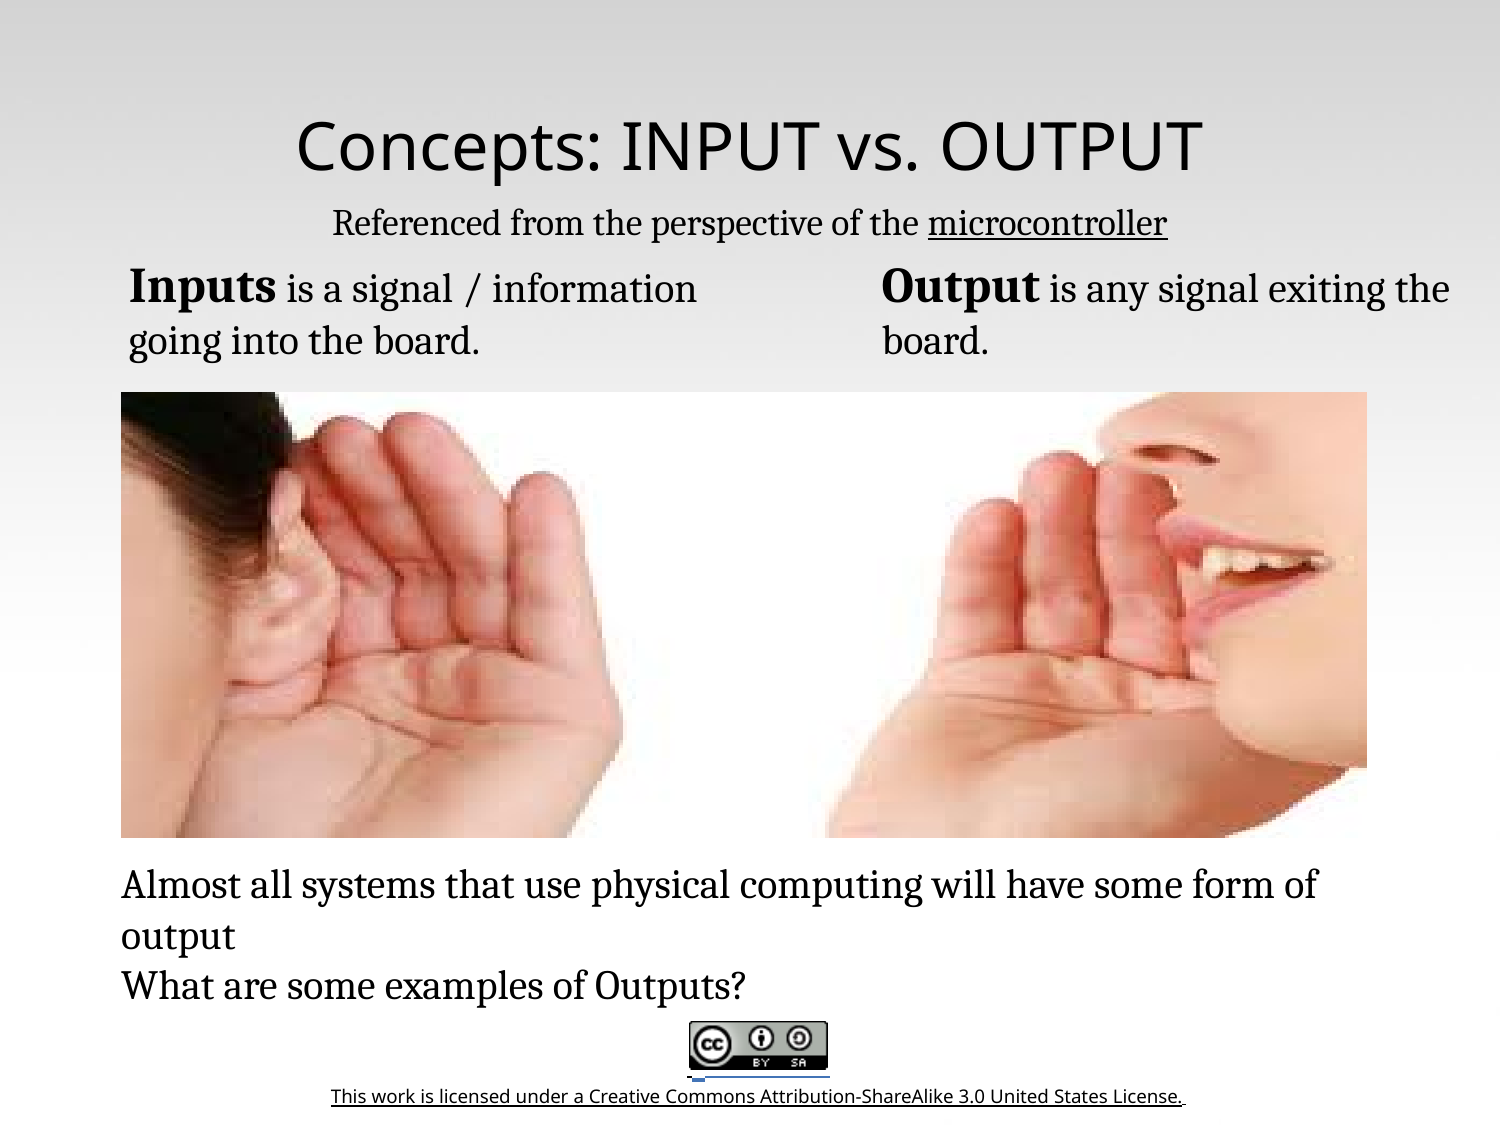

# Concepts: INPUT vs. OUTPUT
Referenced from the perspective of the microcontroller
Inputs is a signal / information going into the board.
Output is any signal exiting the board.
Almost all systems that use physical computing will have some form of output
What are some examples of Outputs?